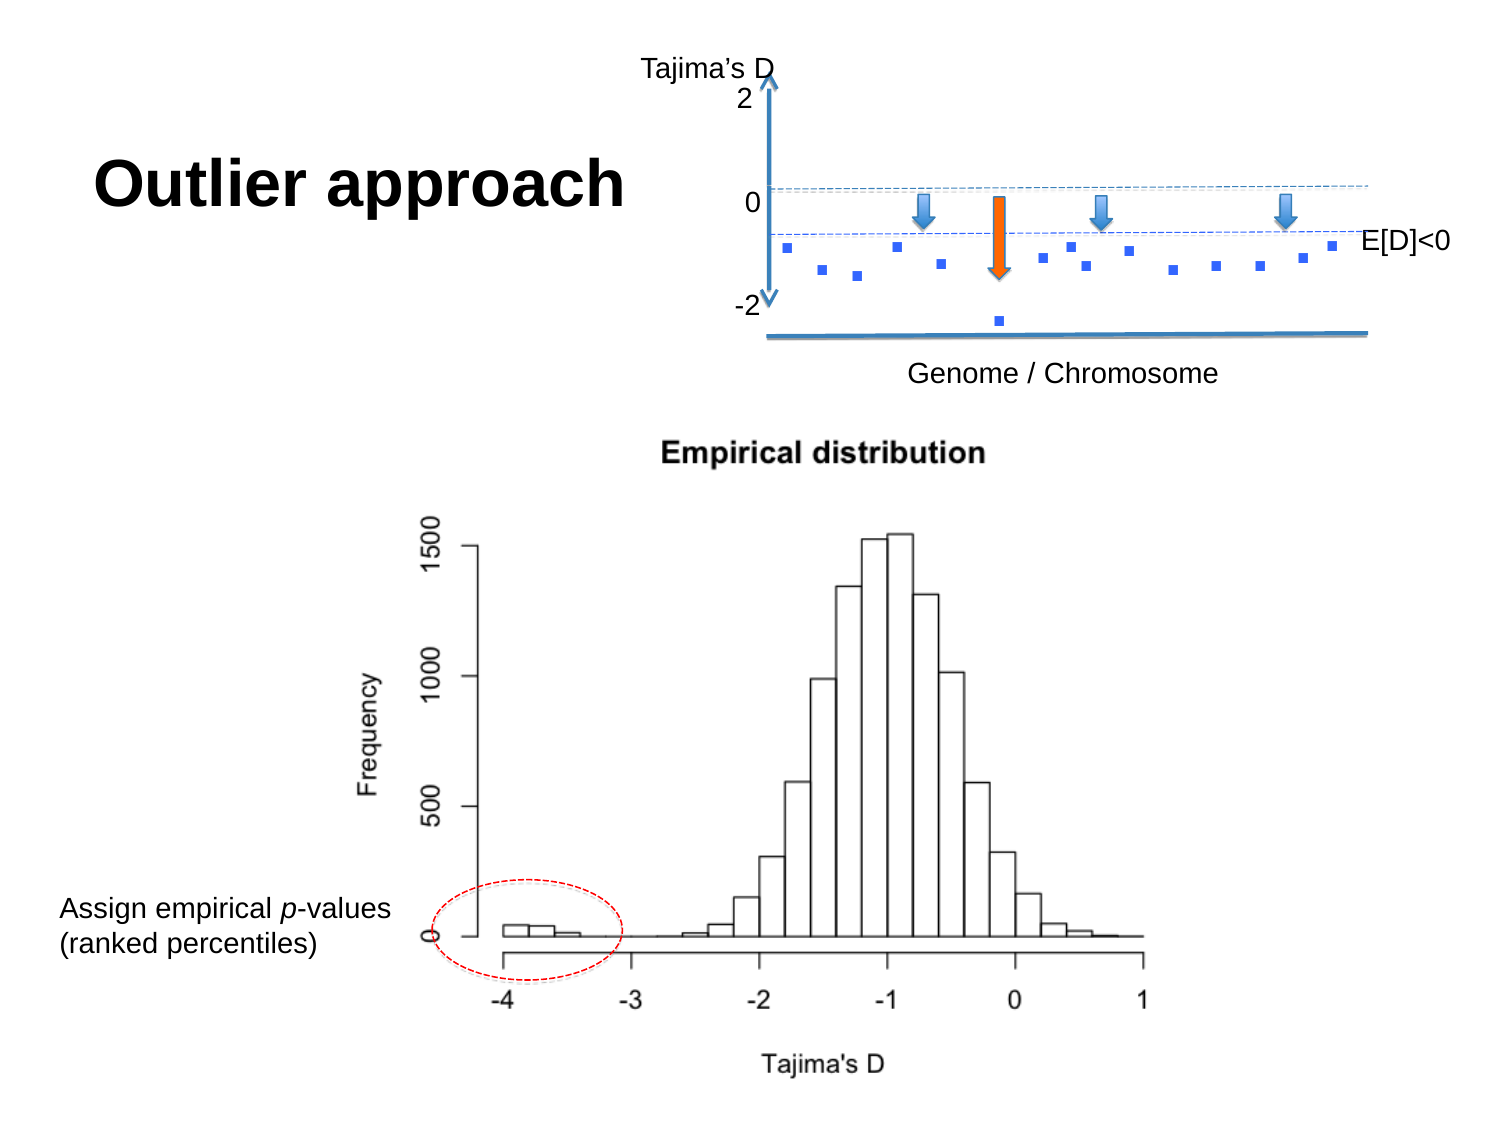

Tajima’s D
2
0
.
.
.
.
.
.
.
.
.
.
.
.
.
.
E[D]<0
.
-2
Genome / Chromosome
# Outlier approach
Assign empirical p-values
(ranked percentiles)